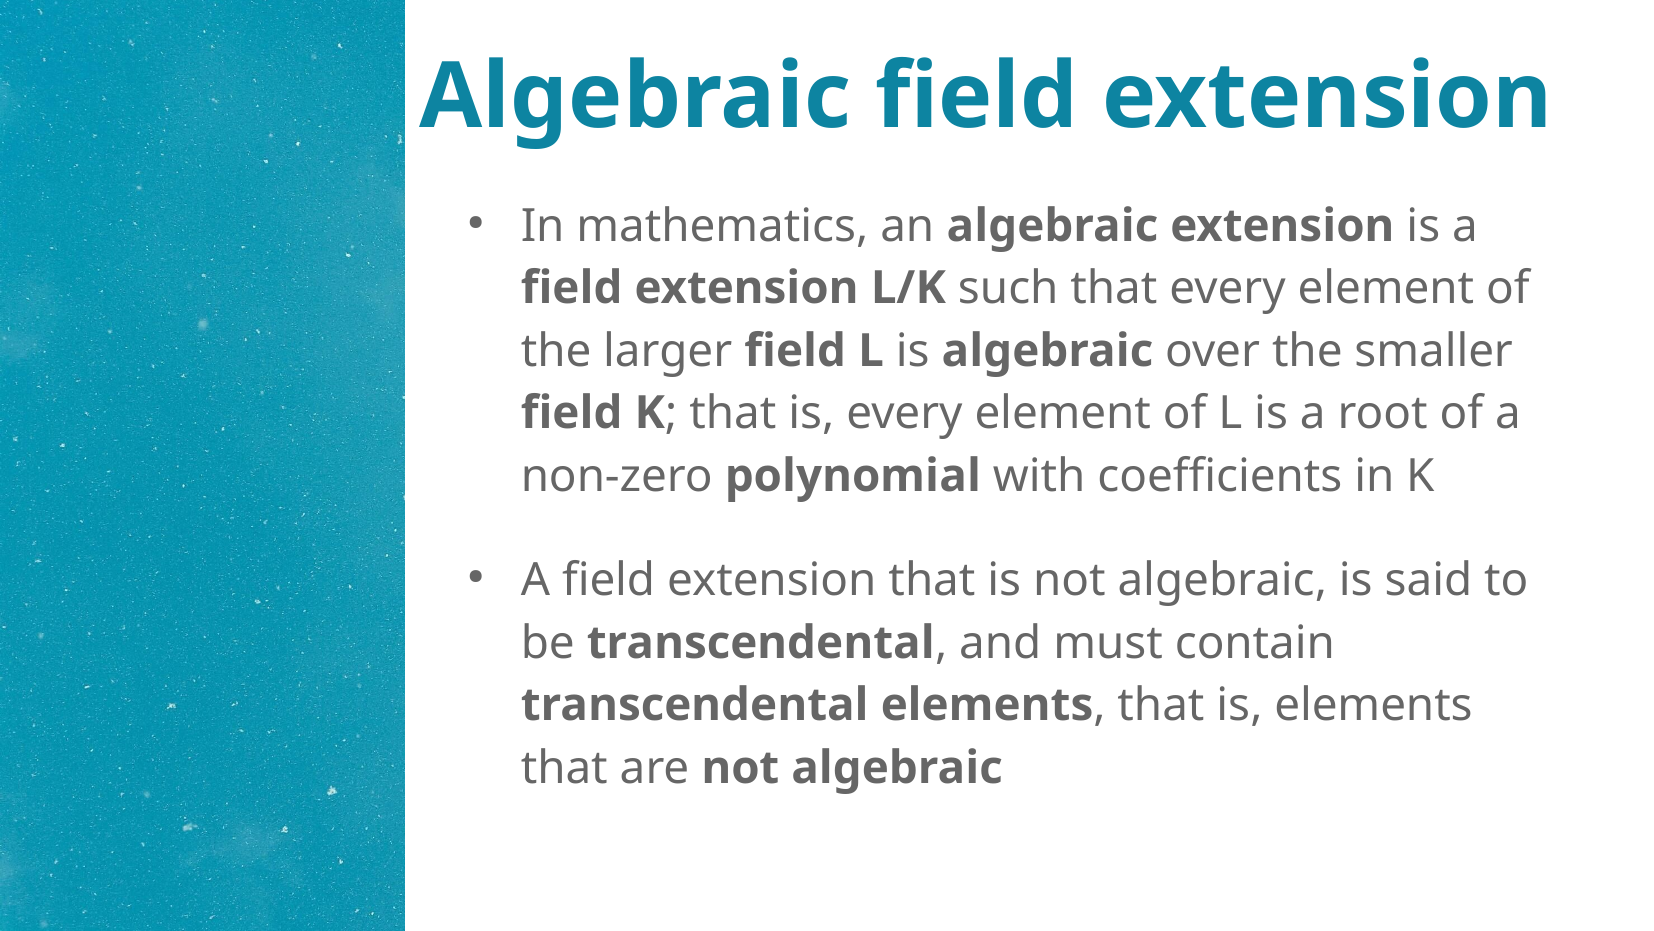

# Algebraic field extension
In mathematics, an algebraic extension is a field extension L/K such that every element of the larger field L is algebraic over the smaller field K; that is, every element of L is a root of a non-zero polynomial with coefficients in K
A field extension that is not algebraic, is said to be transcendental, and must contain transcendental elements, that is, elements that are not algebraic